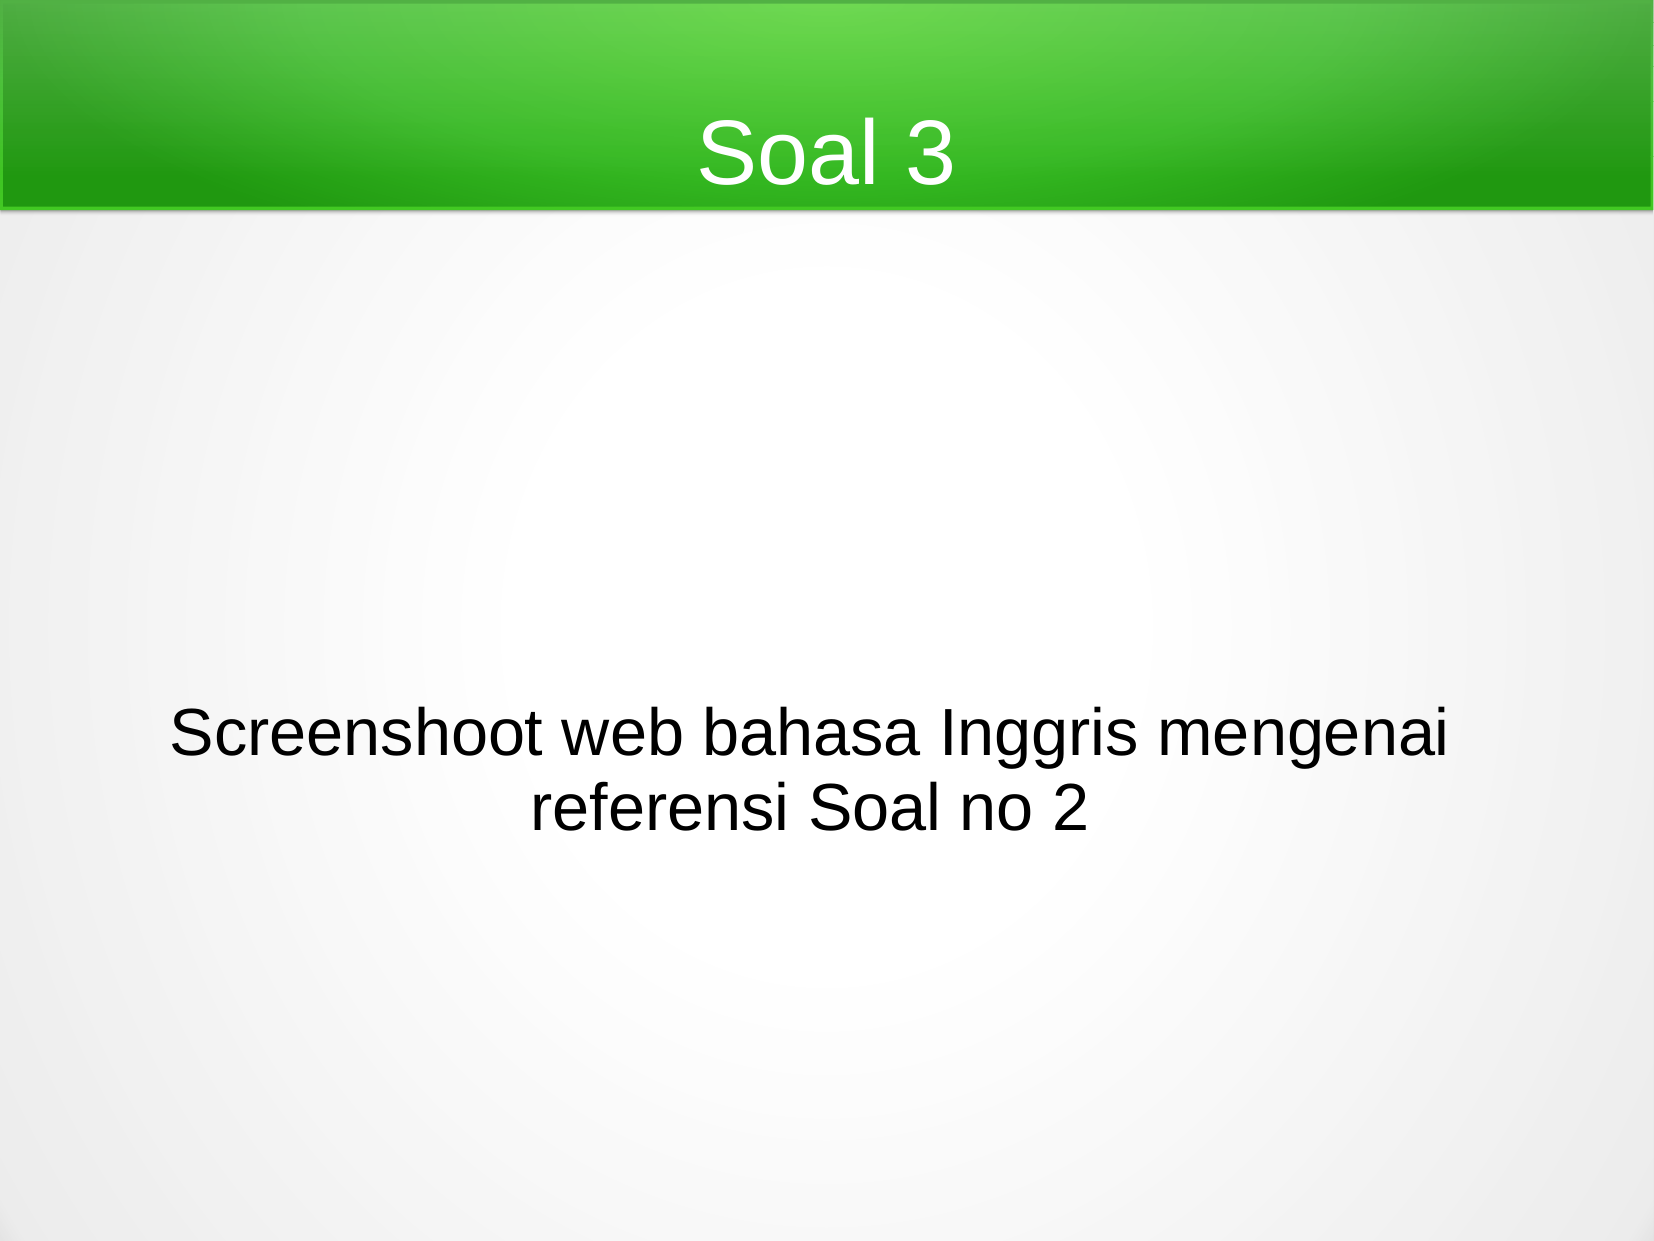

# Soal 3
Screenshoot web bahasa Inggris mengenai referensi Soal no 2